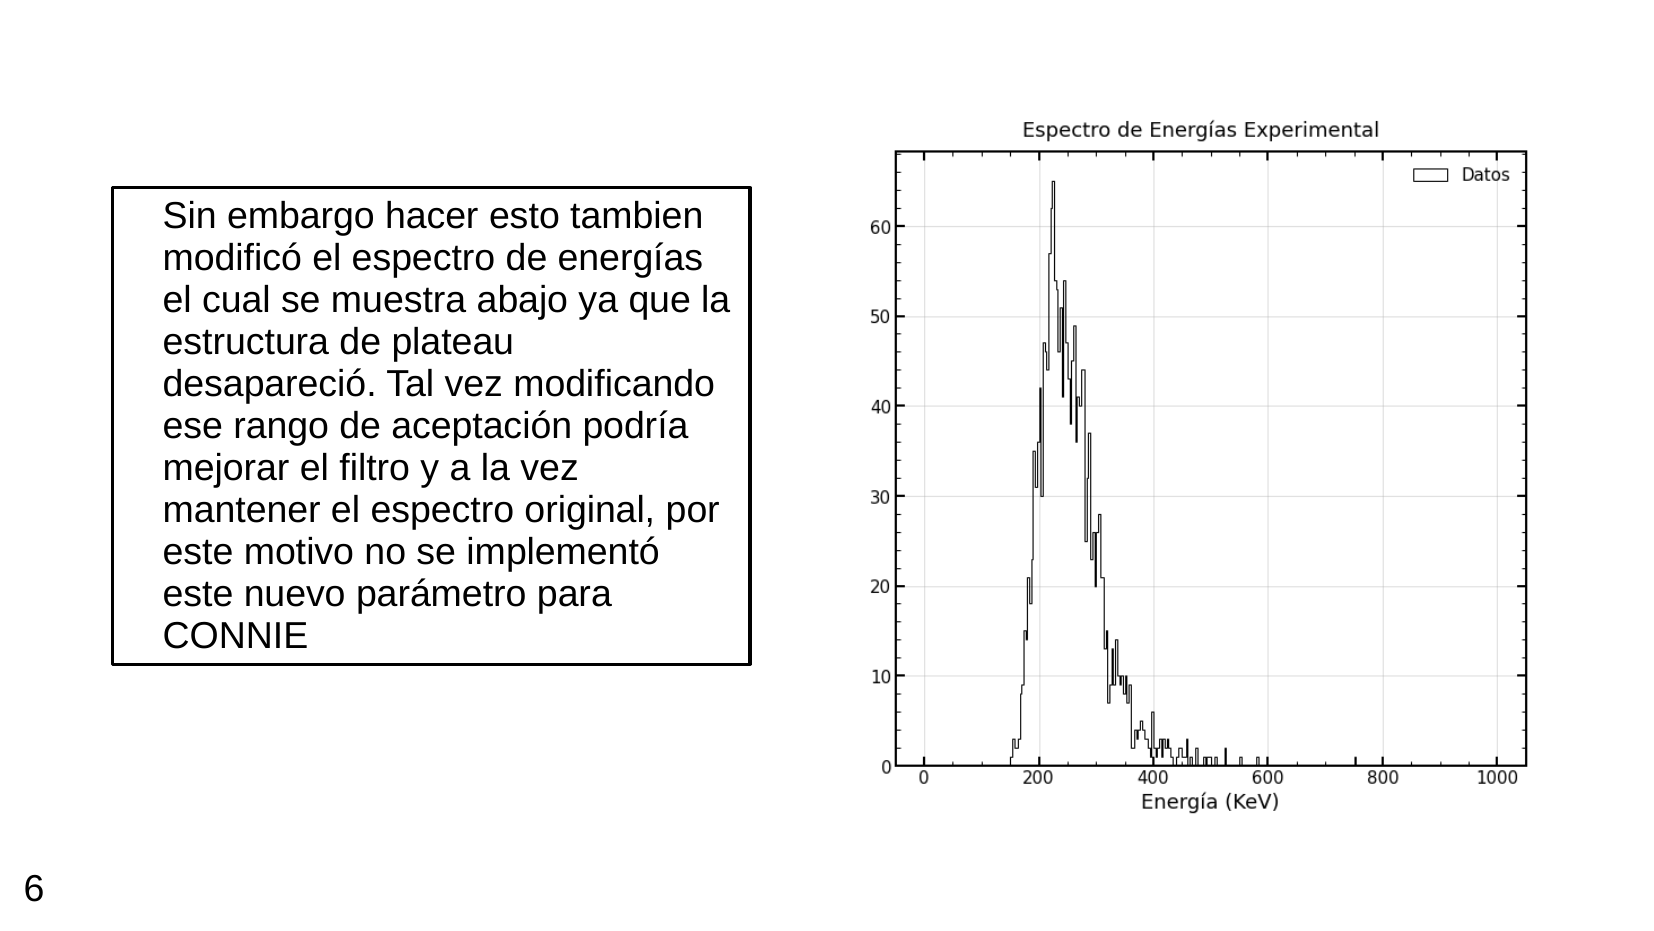

Sin embargo hacer esto tambien modificó el espectro de energías el cual se muestra abajo ya que la estructura de plateau desapareció. Tal vez modificando ese rango de aceptación podría mejorar el filtro y a la vez mantener el espectro original, por este motivo no se implementó este nuevo parámetro para CONNIE